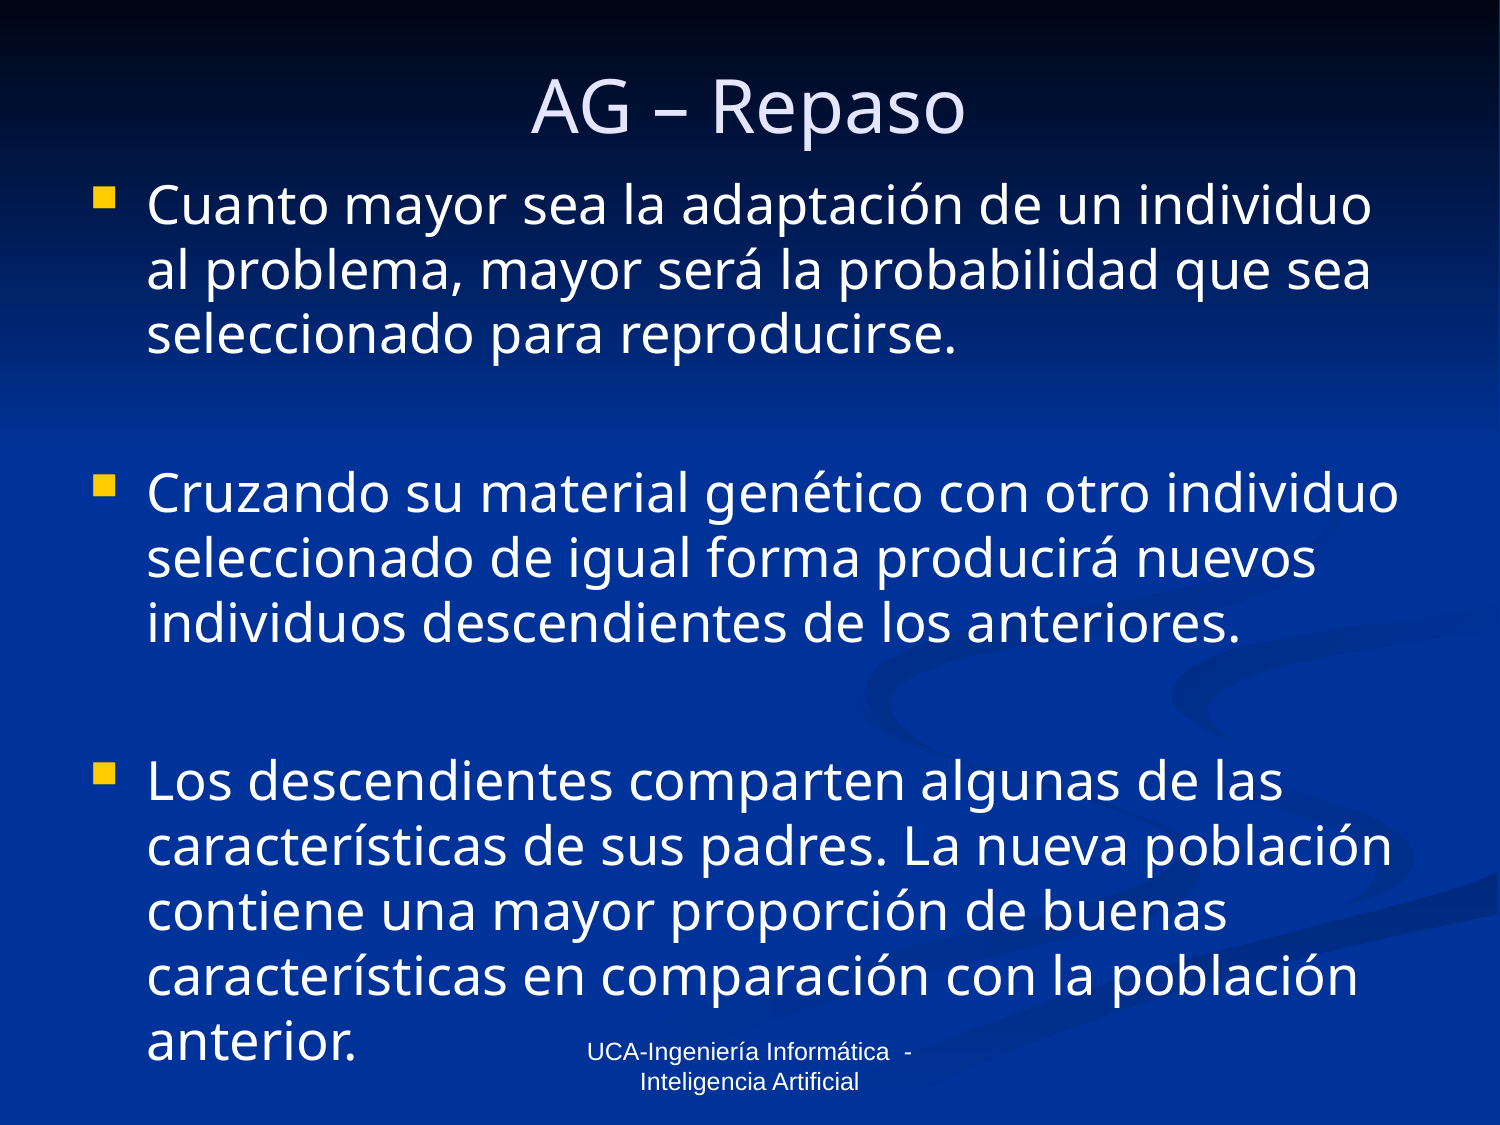

# AG – Repaso
Cuanto mayor sea la adaptación de un individuo al problema, mayor será la probabilidad que sea seleccionado para reproducirse.
Cruzando su material genético con otro individuo seleccionado de igual forma producirá nuevos individuos descendientes de los anteriores.
Los descendientes comparten algunas de las características de sus padres. La nueva población contiene una mayor proporción de buenas características en comparación con la población anterior.
UCA-Ingeniería Informática - Inteligencia Artificial